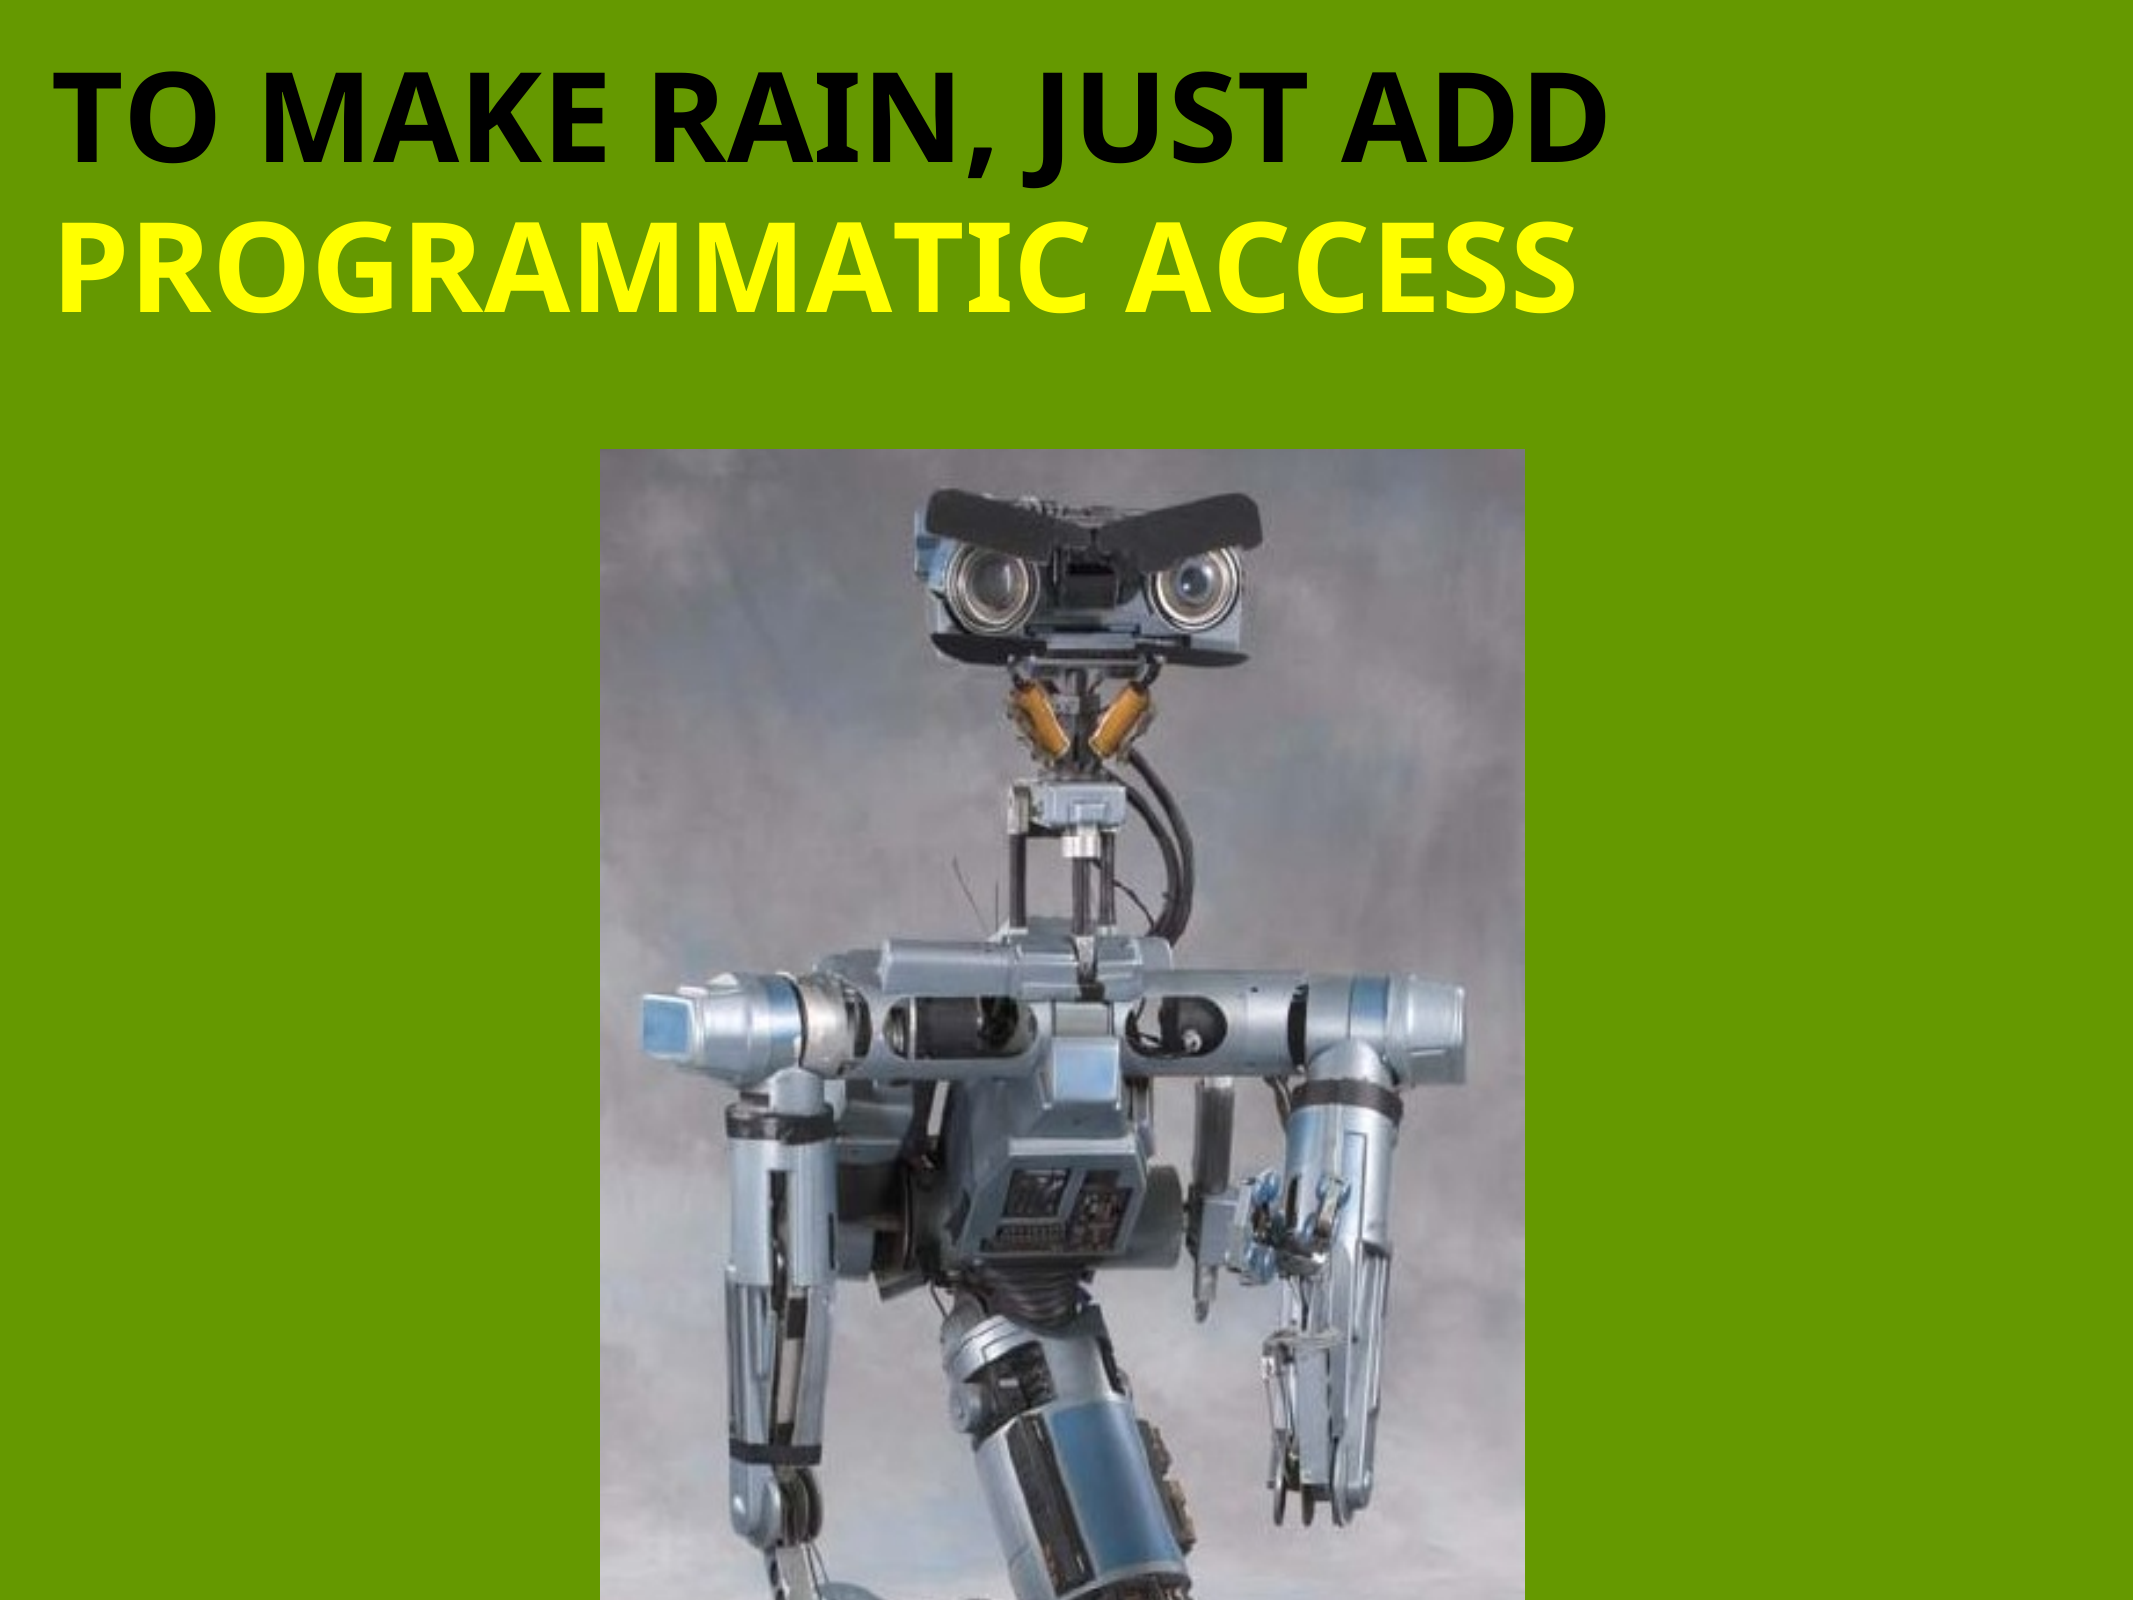

TO MAKE RAIN, JUST ADD
PROGRAMMATIC ACCESS